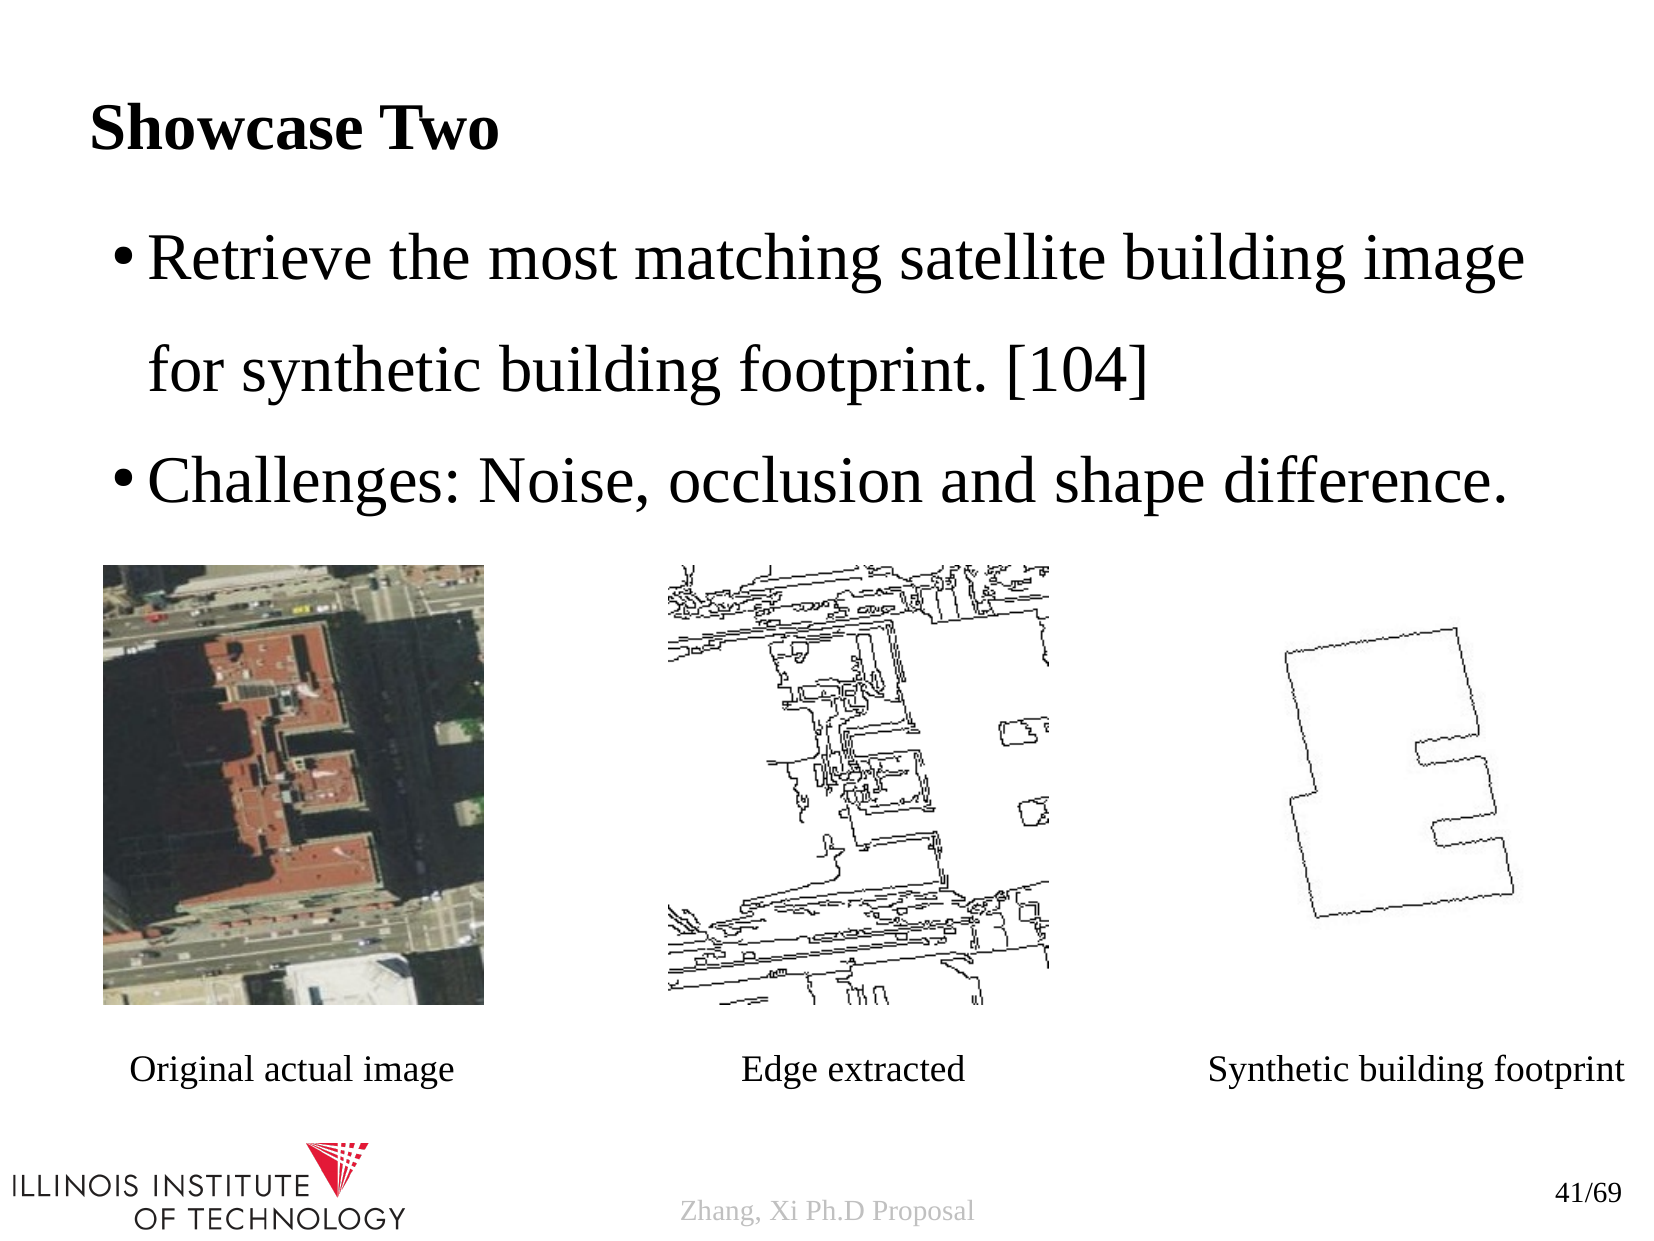

Showcase Two
Retrieve the most matching satellite building image for synthetic building footprint. [104]
Challenges: Noise, occlusion and shape difference.
Original actual image
Edge extracted
Synthetic building footprint
41
Zhang, Xi Ph.D Proposal